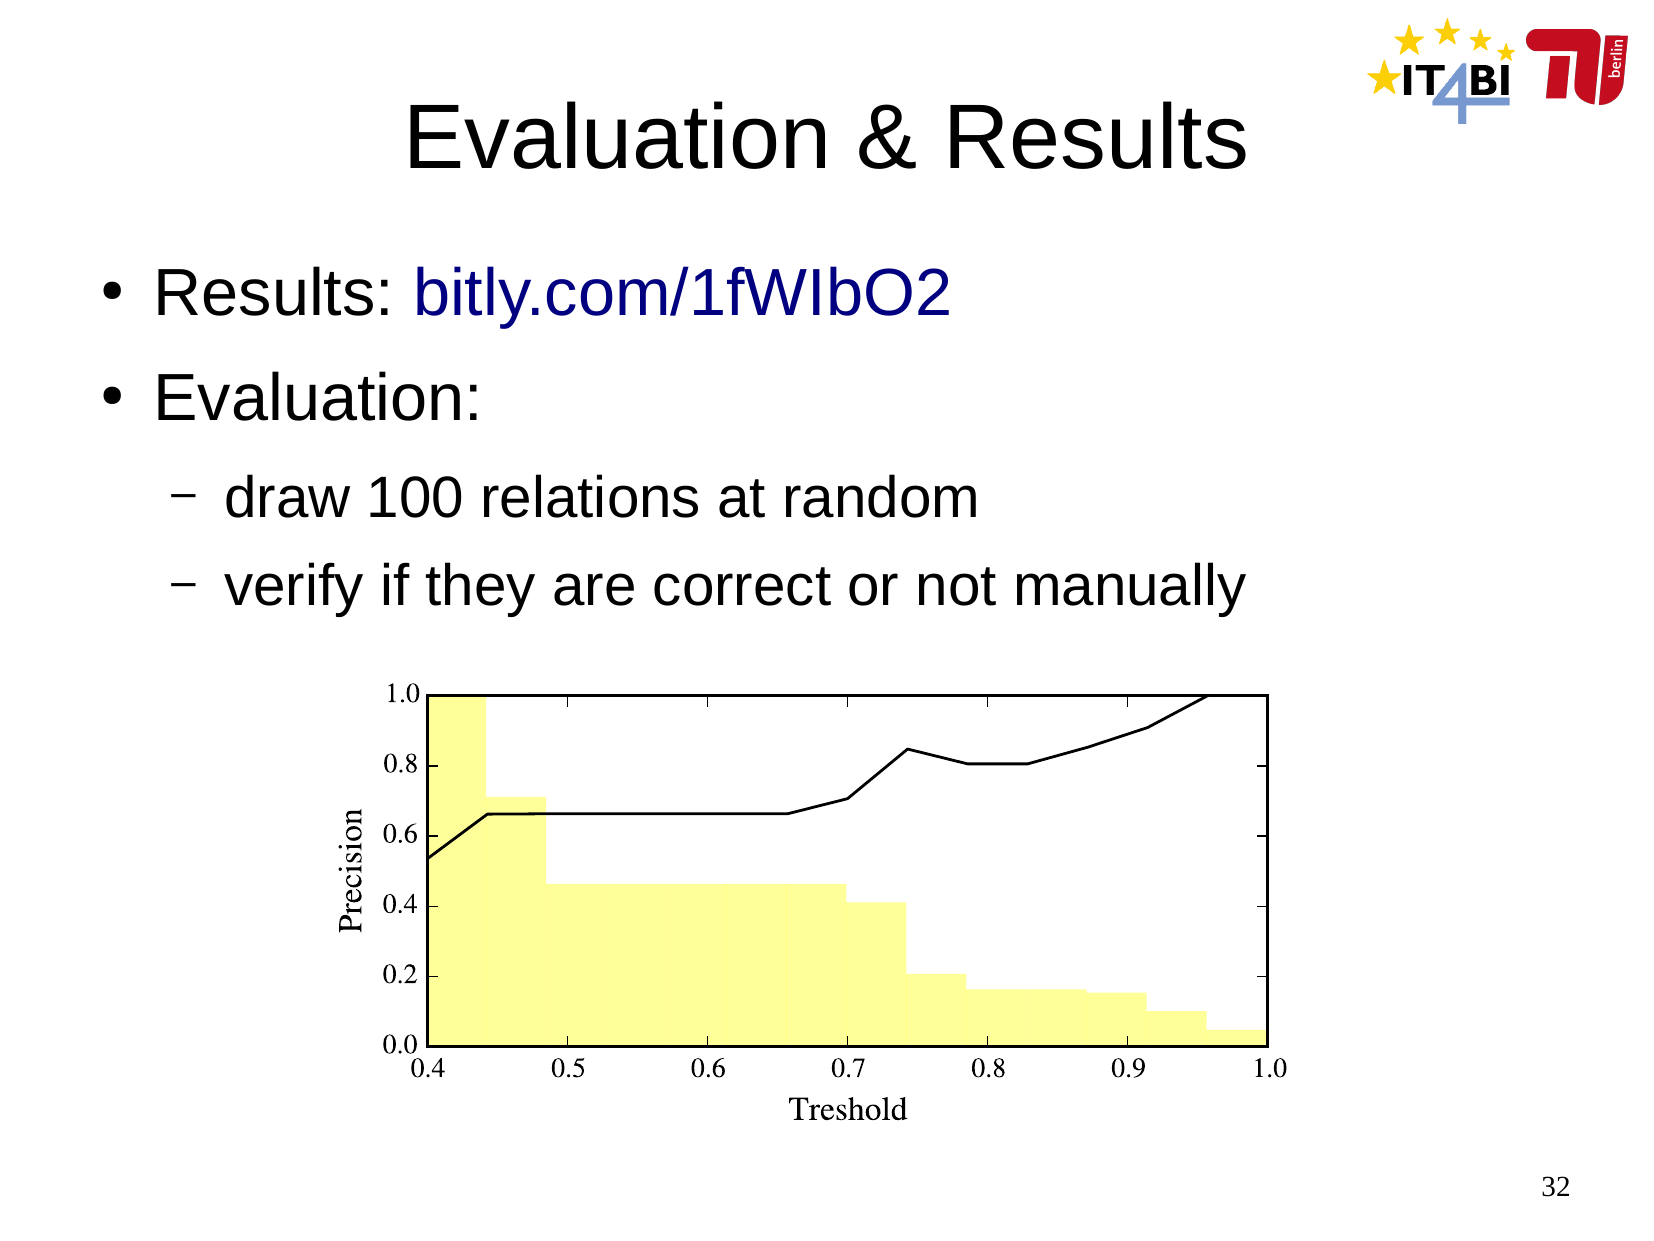

# Evaluation & Results
Results: bitly.com/1fWIbO2
Evaluation:
draw 100 relations at random
verify if they are correct or not manually
32